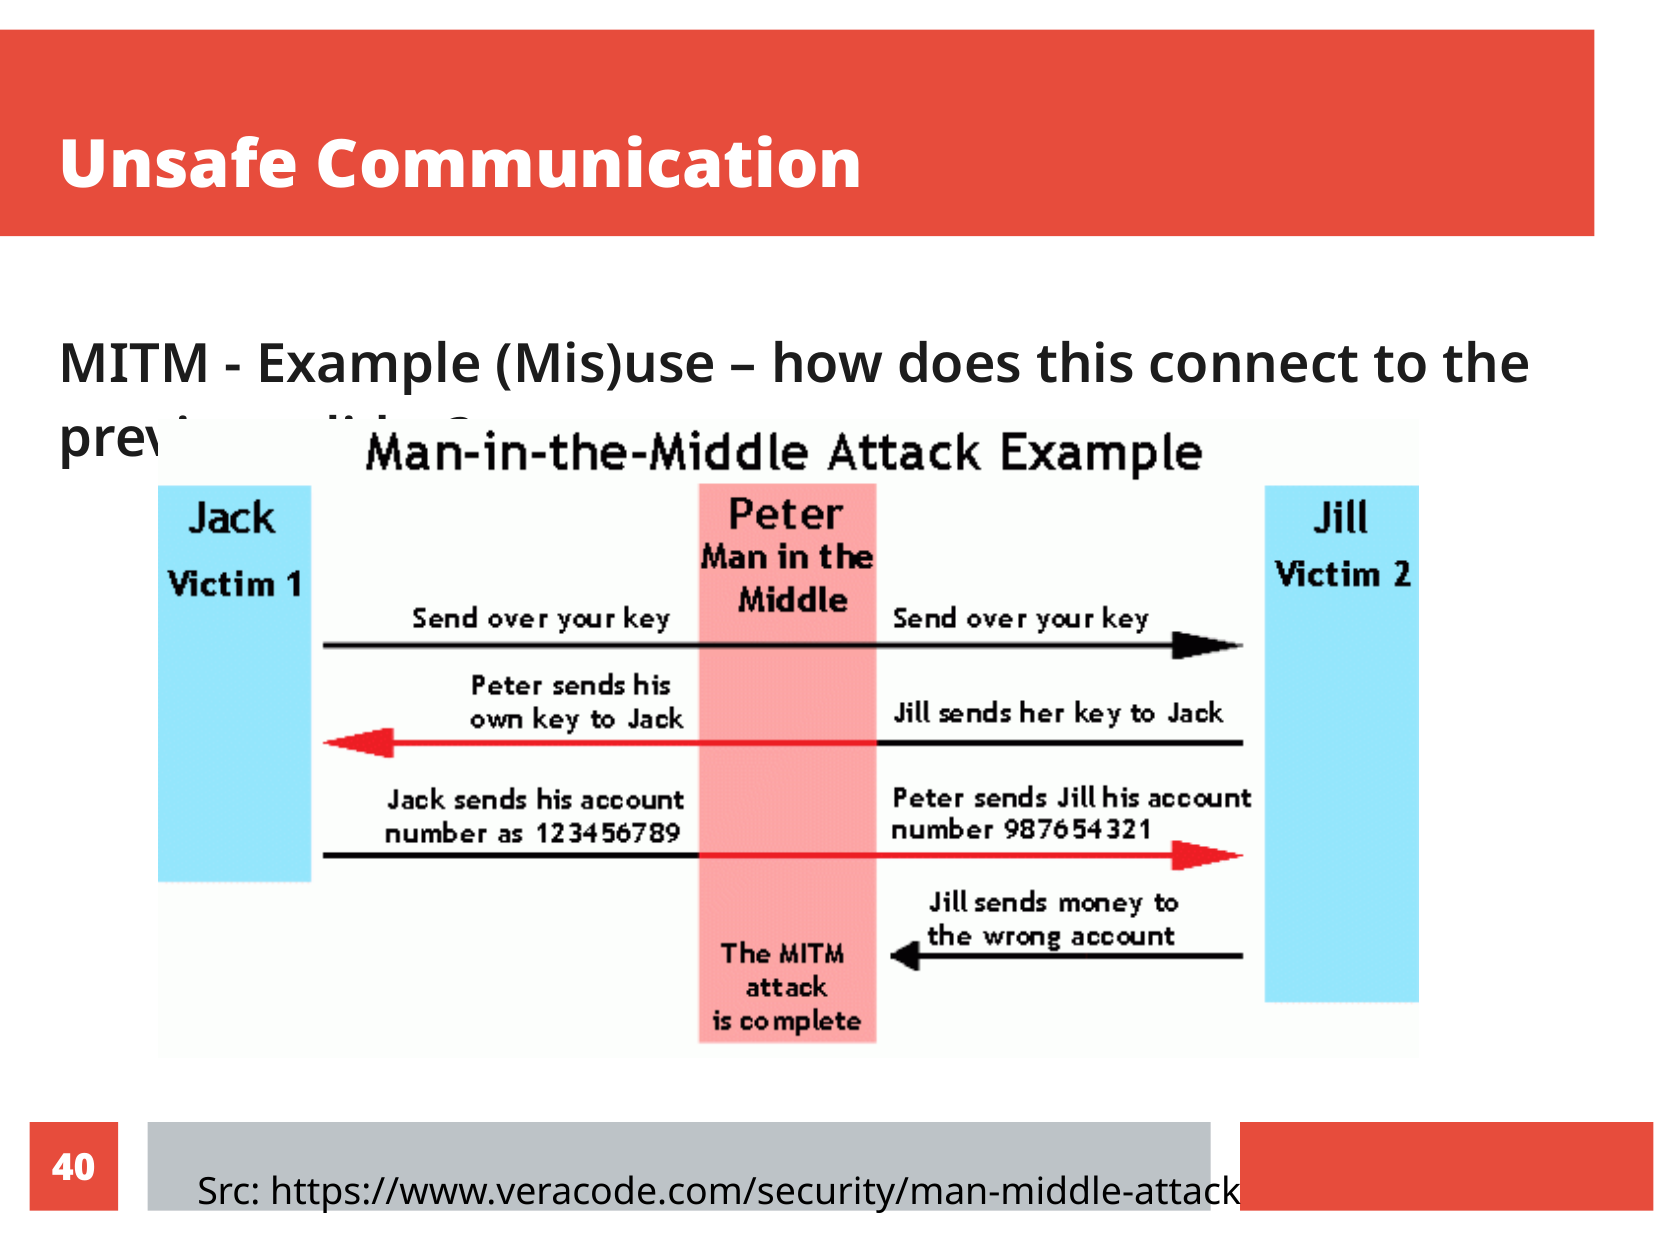

# Unsafe Communication
MITM - Example (Mis)use – how does this connect to the previous slides?
40
Src: https://www.veracode.com/security/man-middle-attack